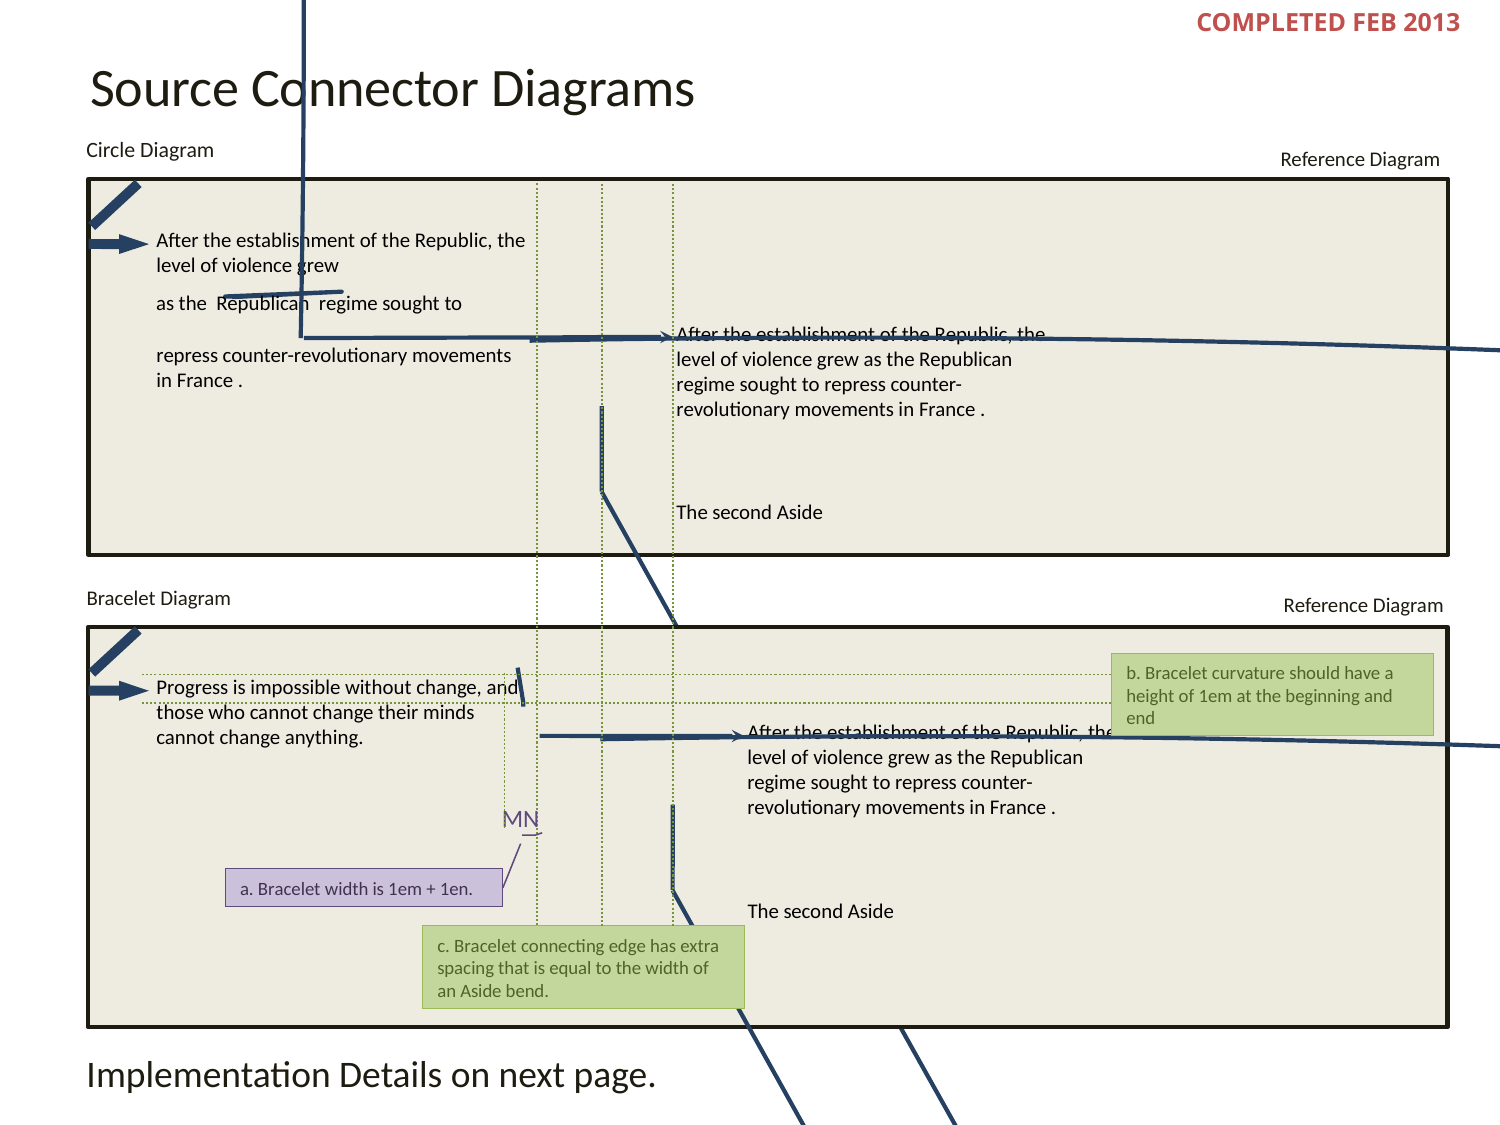

COMPLETED FEB 2013
# Source Connector Diagrams
Circle Diagram
Reference Diagram
After the establishment of the Republic, the level of violence grew
as the Republican regime sought to
After the establishment of the Republic, the level of violence grew as the Republican regime sought to repress counter-revolutionary movements in France .
repress counter-revolutionary movements in France .
The second Aside
Bracelet Diagram
Reference Diagram
b. Bracelet curvature should have a height of 1em at the beginning and end
Progress is impossible without change, and those who cannot change their minds cannot change anything.
After the establishment of the Republic, the level of violence grew as the Republican regime sought to repress counter-revolutionary movements in France .
The second Aside
MN
a. Bracelet width is 1em + 1en.
c. Bracelet connecting edge has extra spacing that is equal to the width of an Aside bend.
Implementation Details on next page.